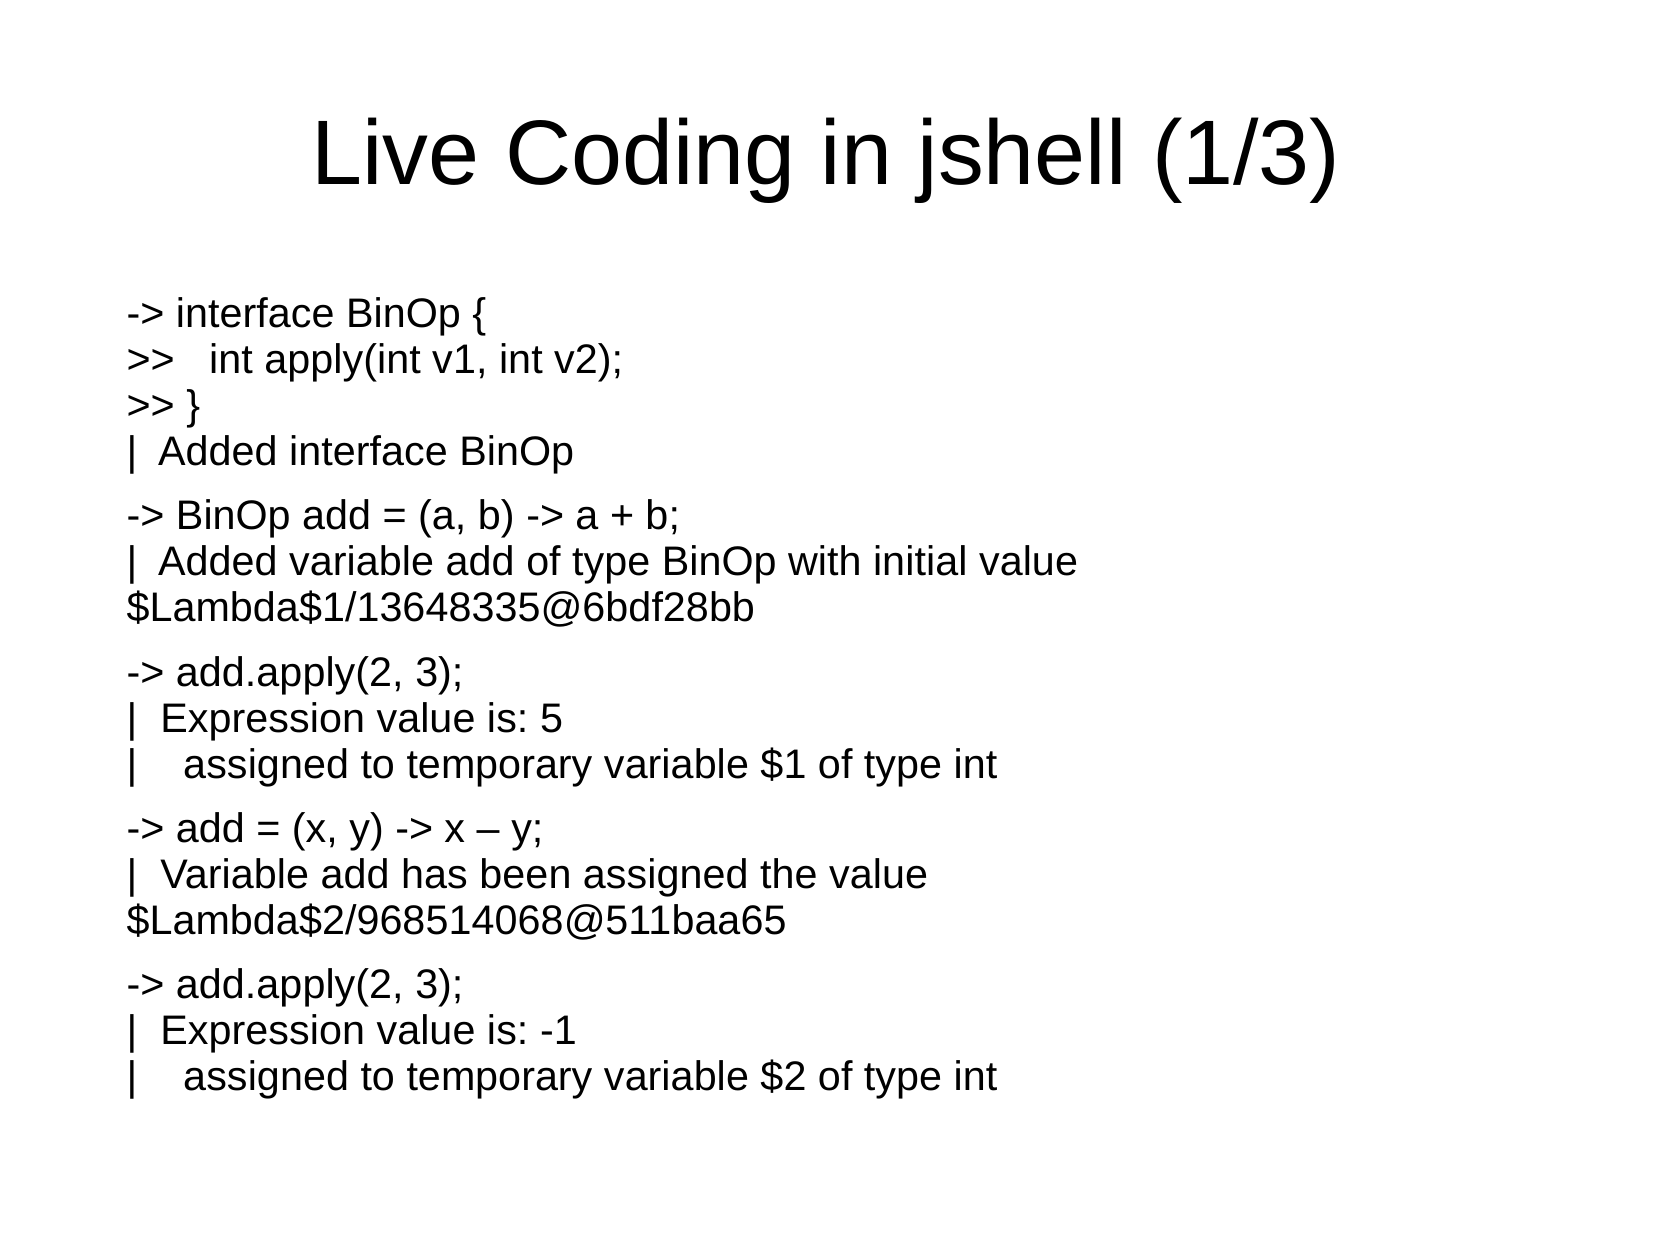

# Live Coding in jshell (1/3)
-> interface BinOp {
>> int apply(int v1, int v2);
>> }
| Added interface BinOp
-> BinOp add = (a, b) -> a + b;
| Added variable add of type BinOp with initial value $Lambda$1/13648335@6bdf28bb
-> add.apply(2, 3);
| Expression value is: 5
| assigned to temporary variable $1 of type int
-> add = (x, y) -> x – y;
| Variable add has been assigned the value $Lambda$2/968514068@511baa65
-> add.apply(2, 3);
| Expression value is: -1
| assigned to temporary variable $2 of type int